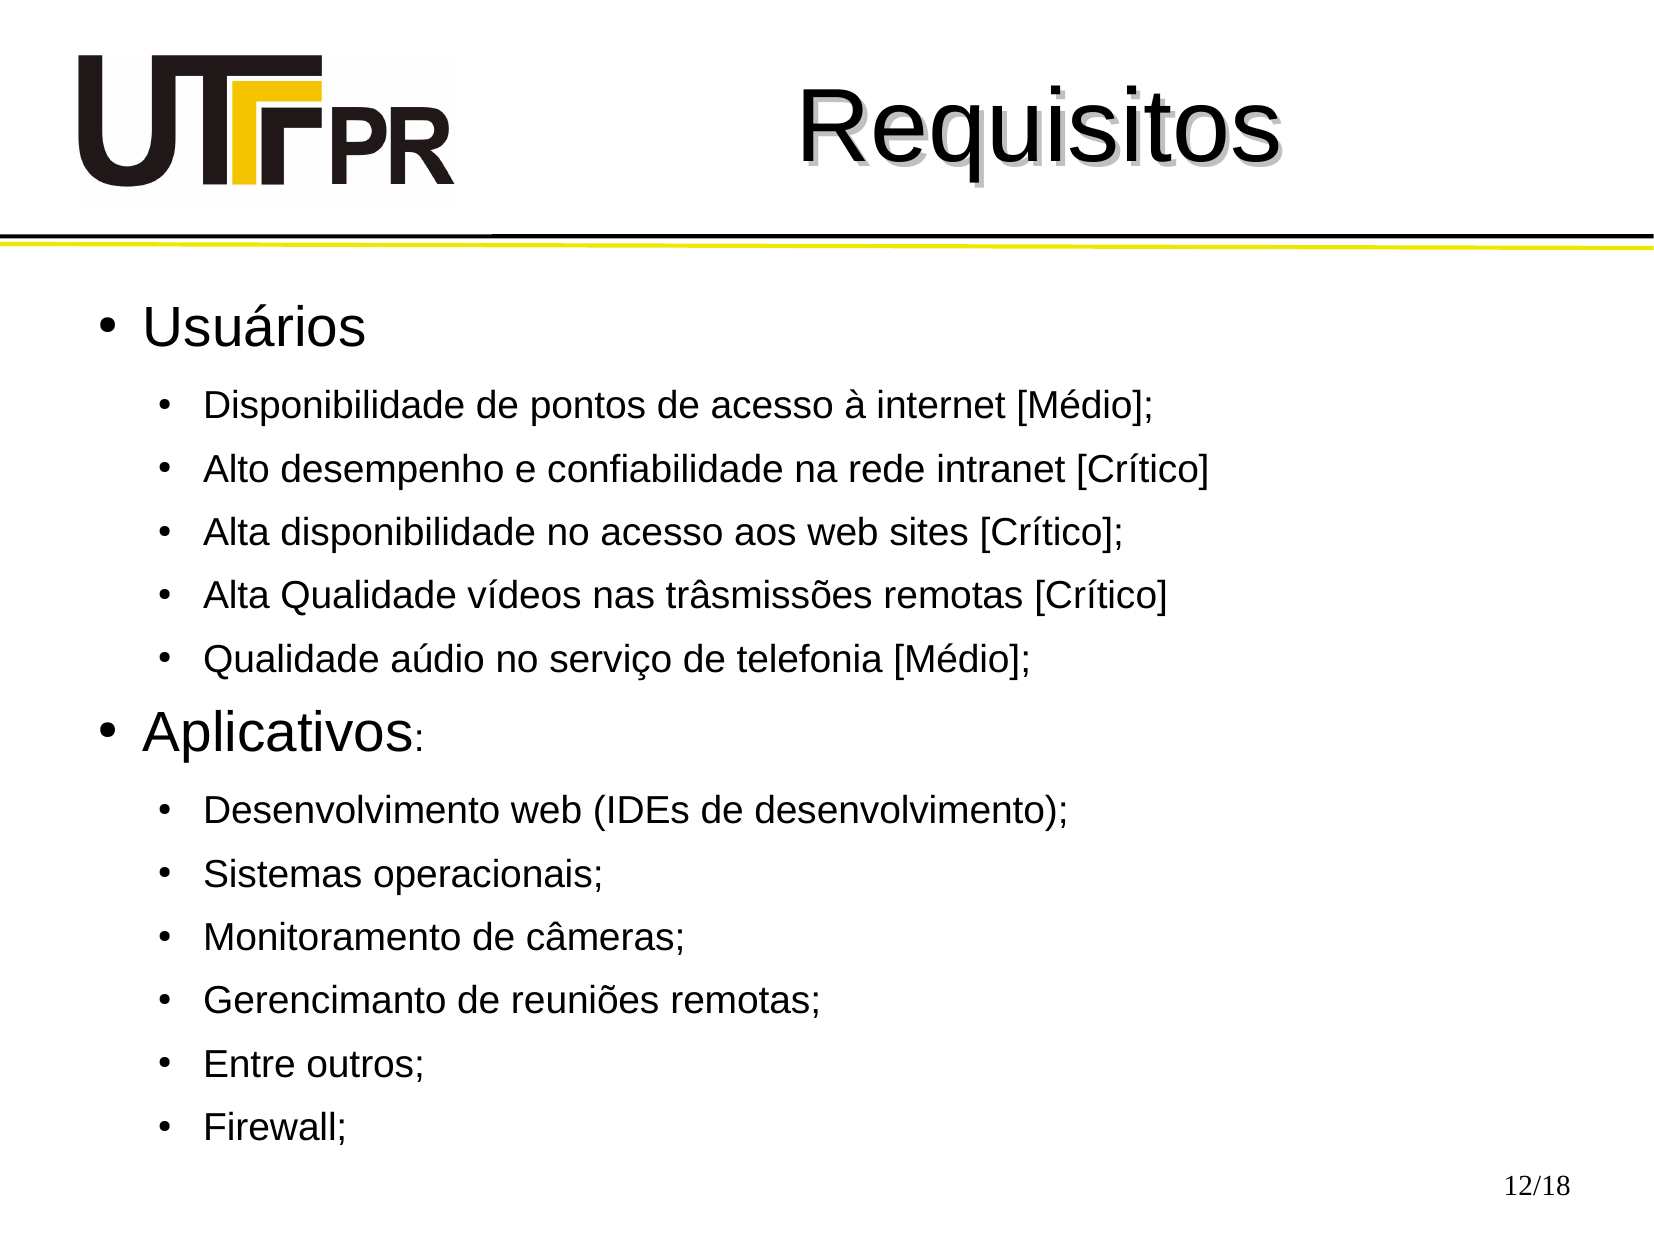

# Requisitos
Usuários
Disponibilidade de pontos de acesso à internet [Médio];
Alto desempenho e confiabilidade na rede intranet [Crítico]
Alta disponibilidade no acesso aos web sites [Crítico];
Alta Qualidade vídeos nas trâsmissões remotas [Crítico]
Qualidade aúdio no serviço de telefonia [Médio];
Aplicativos:
Desenvolvimento web (IDEs de desenvolvimento);
Sistemas operacionais;
Monitoramento de câmeras;
Gerencimanto de reuniões remotas;
Entre outros;
Firewall;
12